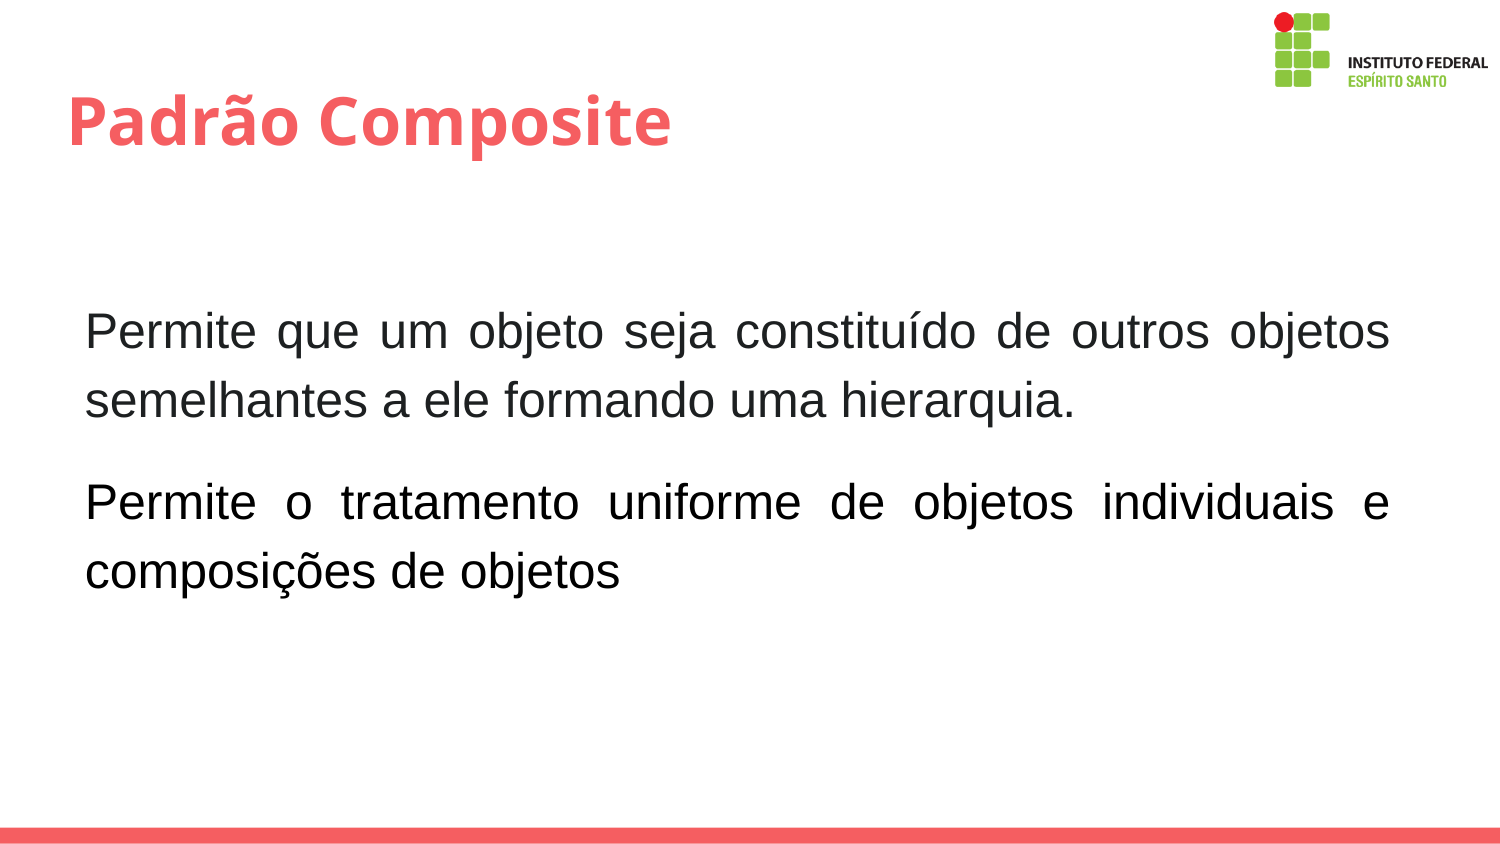

# Padrão Composite
Permite que um objeto seja constituído de outros objetos semelhantes a ele formando uma hierarquia.
Permite o tratamento uniforme de objetos individuais e composições de objetos